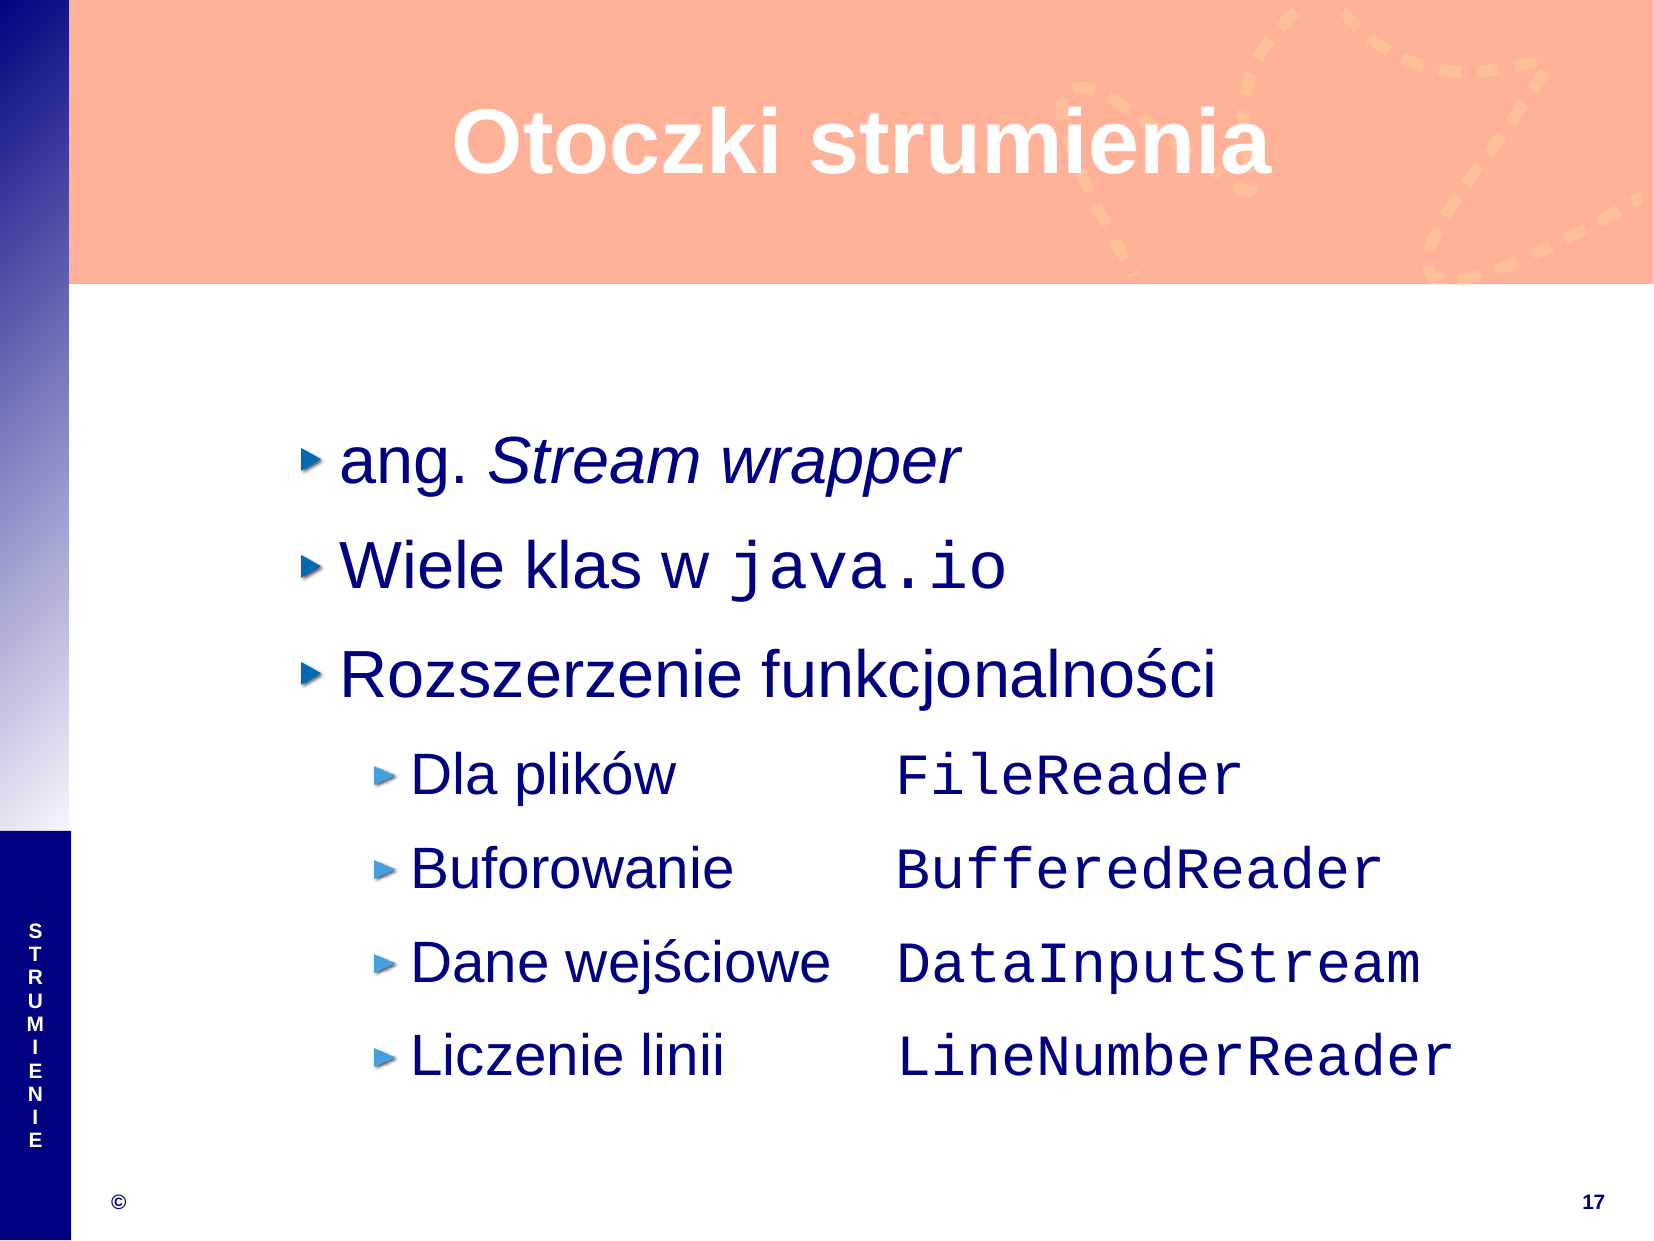

Otoczki strumienia
# ang. Stream wrapper
Wiele klas w java.io
Rozszerzenie funkcjonalności
Dla plików	FileReader
Buforowanie	BufferedReader
Dane wejściowe	DataInputStream
Liczenie linii	LineNumberReader
S
T
R
U
M
I
E
N
I
E